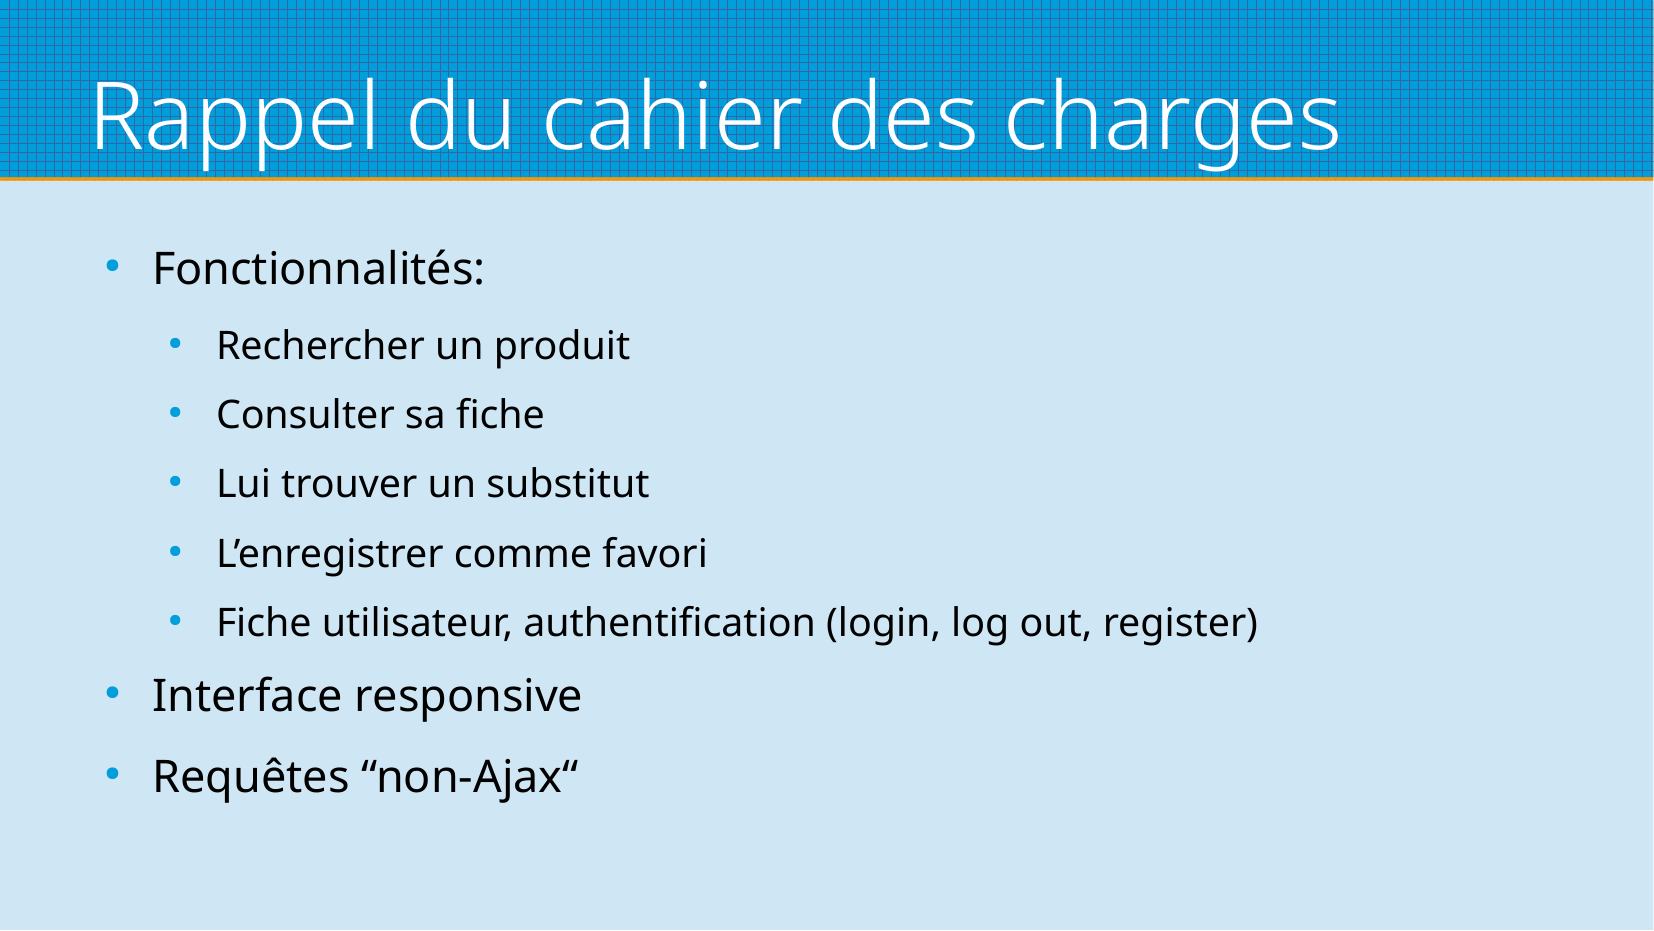

# Rappel du cahier des charges
Fonctionnalités:
Rechercher un produit
Consulter sa fiche
Lui trouver un substitut
L’enregistrer comme favori
Fiche utilisateur, authentification (login, log out, register)
Interface responsive
Requêtes “non-Ajax“